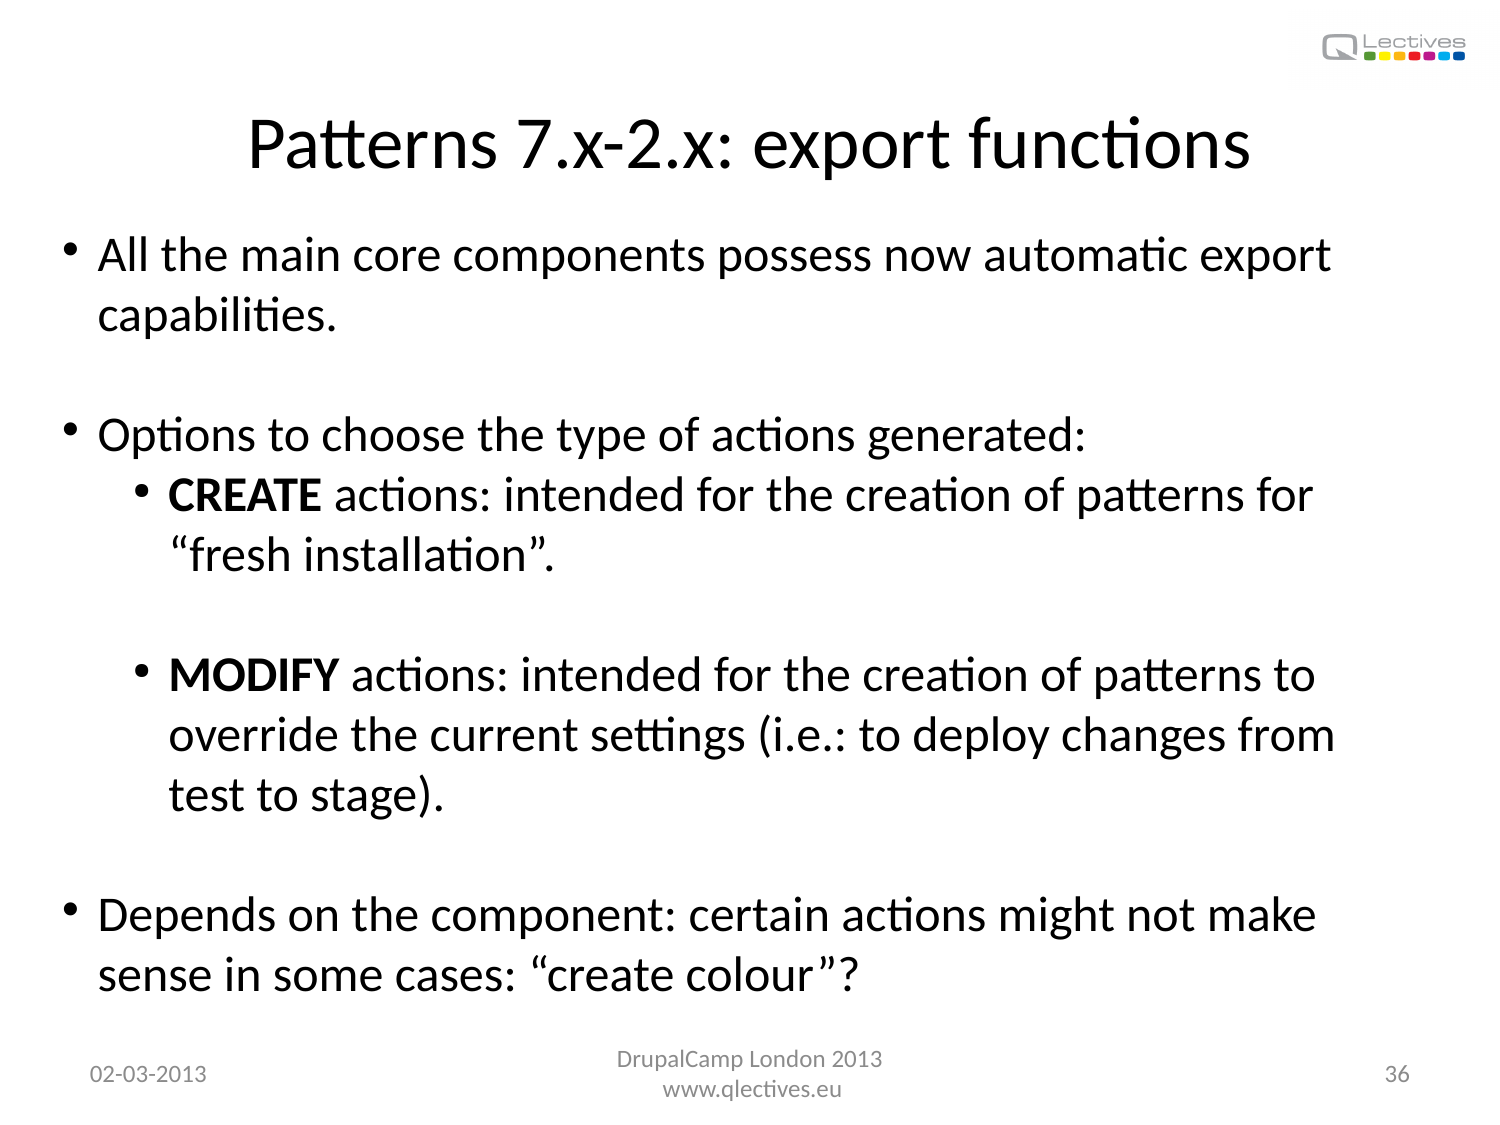

Patterns 7.x-2.x: export functions
All the main core components possess now automatic export capabilities.
Options to choose the type of actions generated:
CREATE actions: intended for the creation of patterns for “fresh installation”.
MODIFY actions: intended for the creation of patterns to override the current settings (i.e.: to deploy changes from test to stage).
Depends on the component: certain actions might not make sense in some cases: “create colour”?
02-03-2013
DrupalCamp London 2013
 www.qlectives.eu